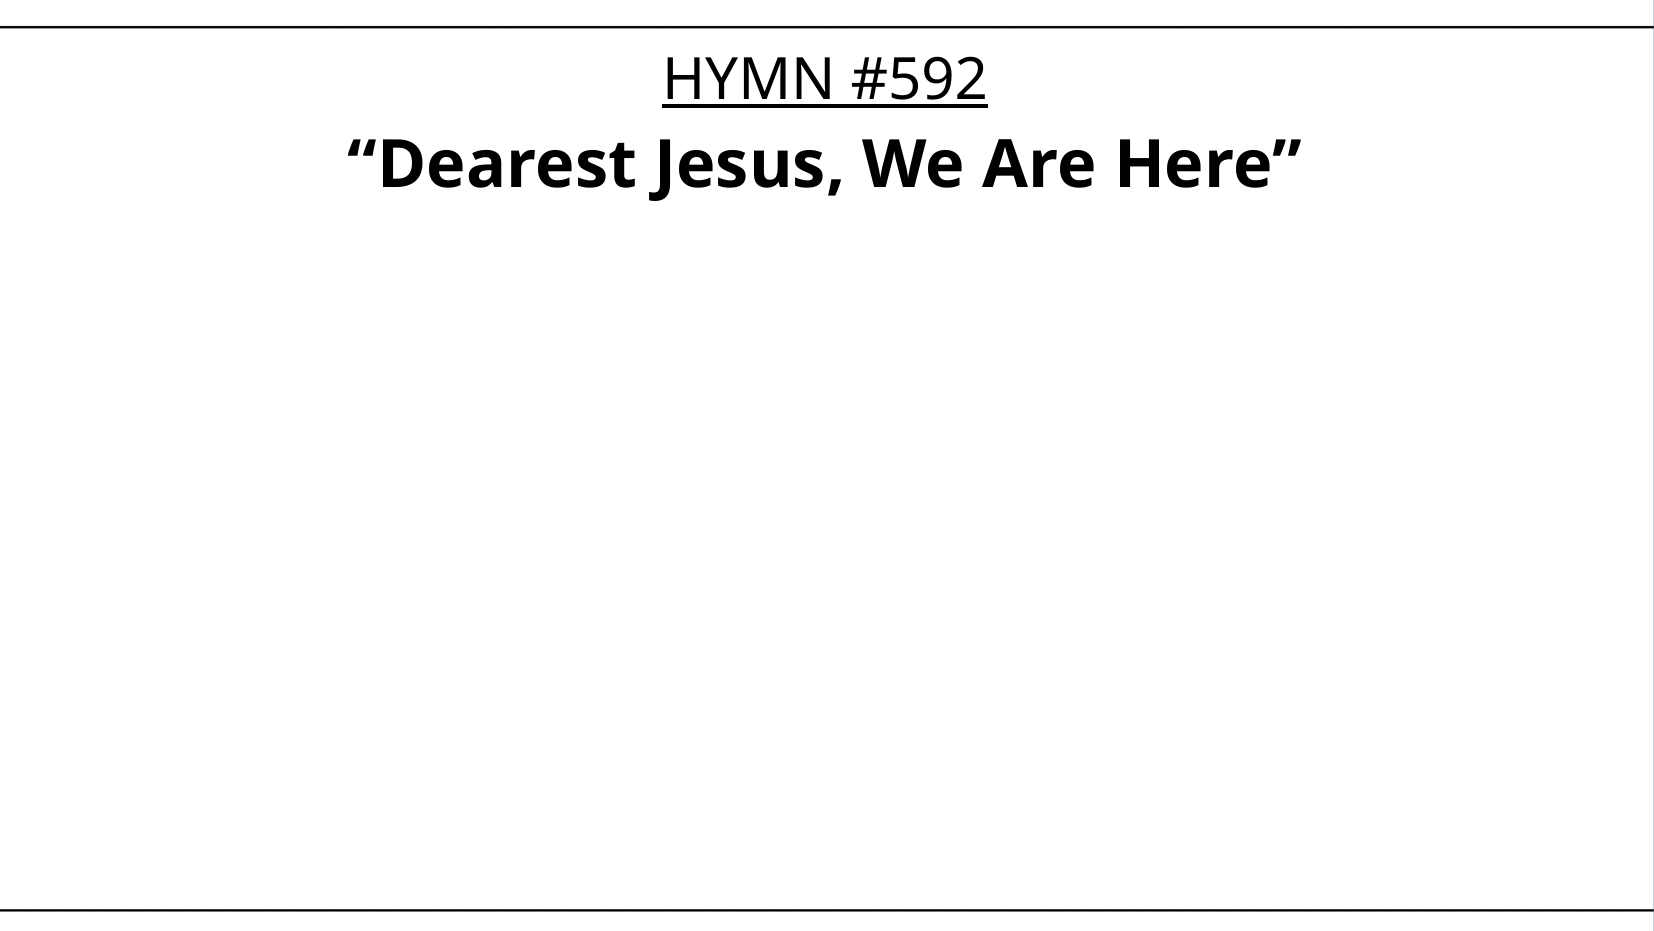

HYMN #592
“Dearest Jesus, We Are Here”